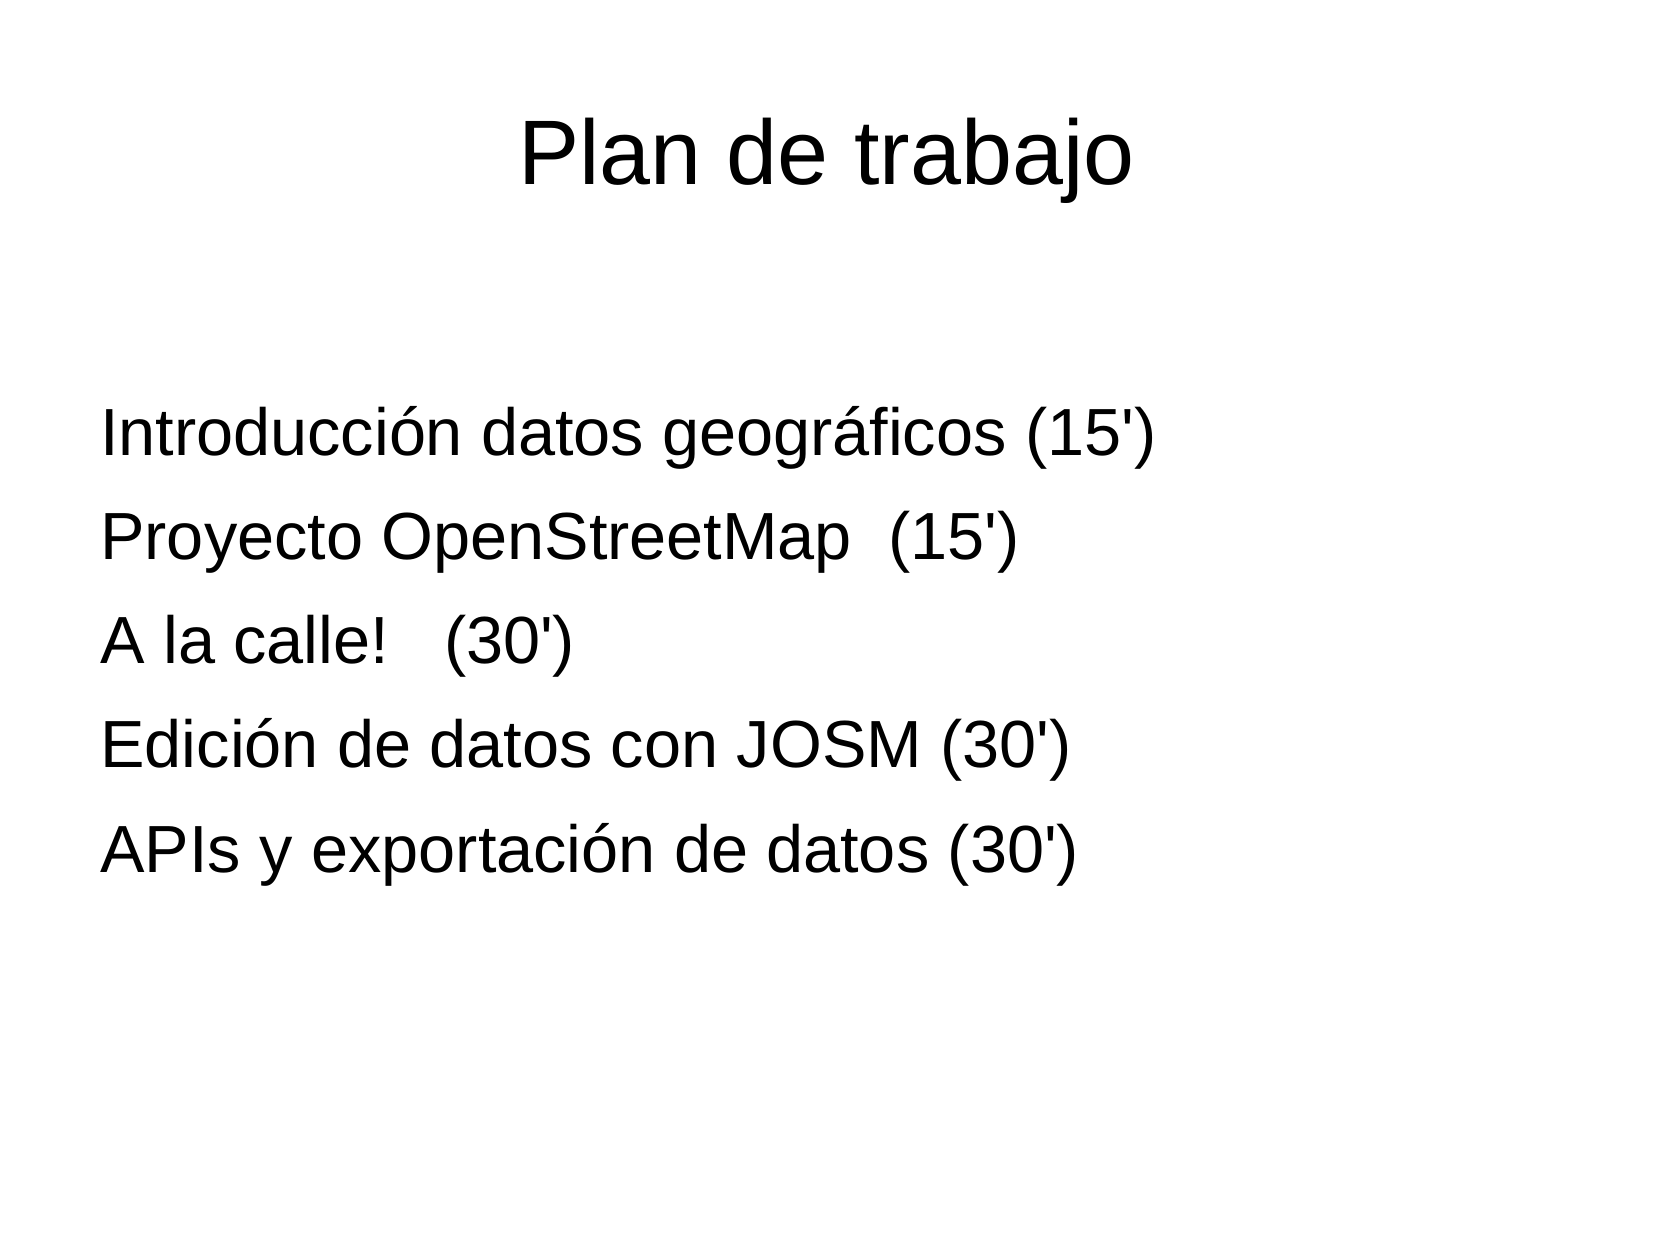

# Plan de trabajo
Introducción datos geográficos (15')
Proyecto OpenStreetMap (15')
A la calle! (30')
Edición de datos con JOSM (30')
APIs y exportación de datos (30')